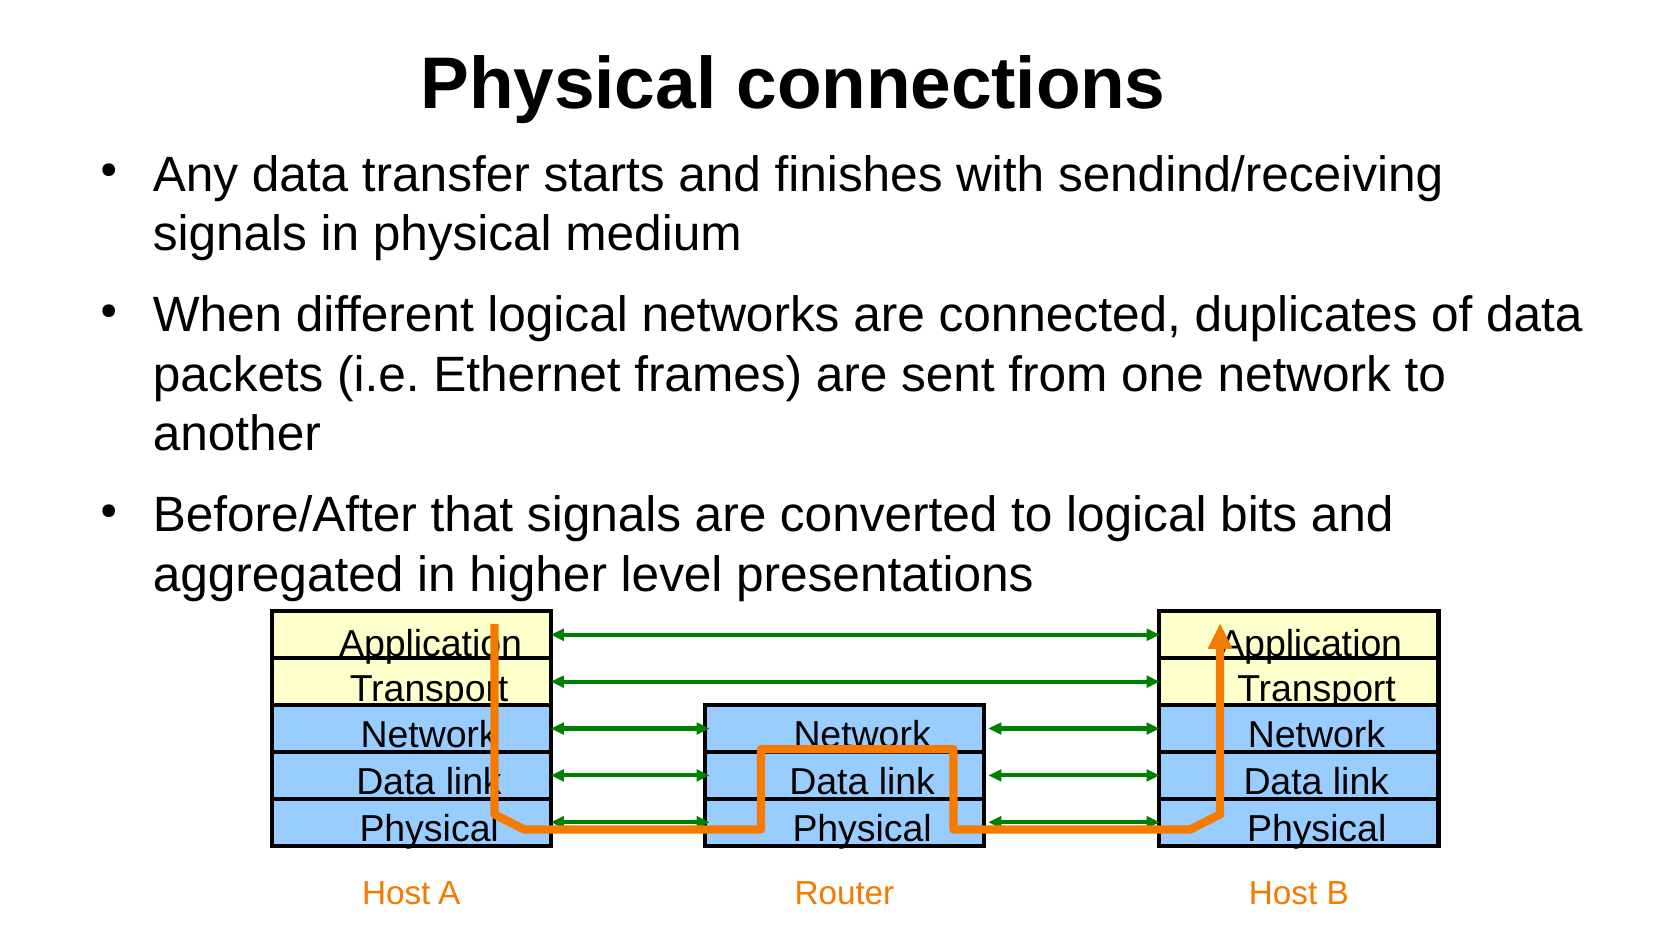

# Physical connections
Any data transfer starts and finishes with sendind/receiving signals in physical medium
When different logical networks are connected, duplicates of data packets (i.e. Ethernet frames) are sent from one network to another
Before/After that signals are converted to logical bits and aggregated in higher level presentations
Application
Application
Transport
Transport
Network
Network
Network
Data link
Data link
Data link
Physical
Physical
Physical
Host A
Router
Host B